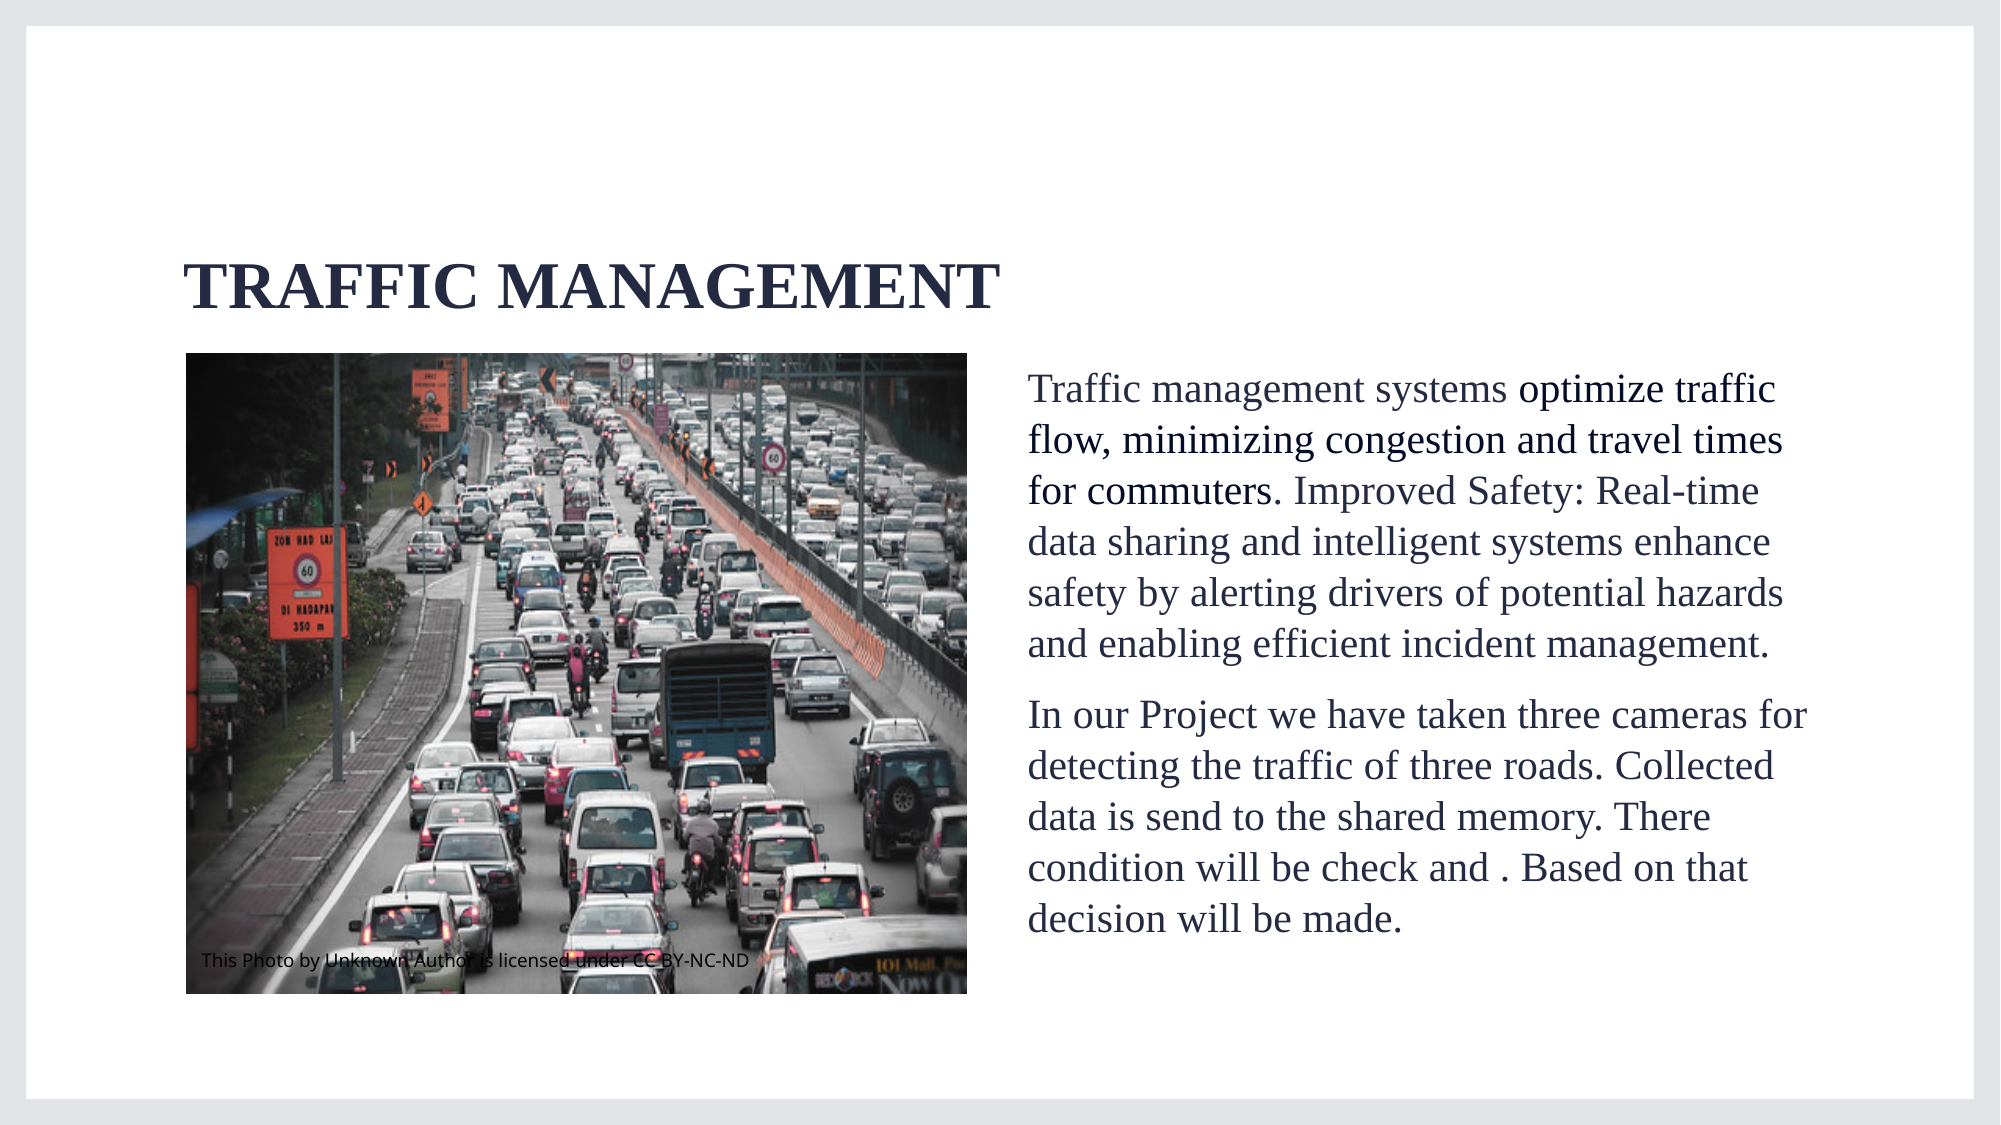

# TRAFFIC MANAGEMENT
Traffic management systems optimize traffic flow, minimizing congestion and travel times for commuters. Improved Safety: Real-time data sharing and intelligent systems enhance safety by alerting drivers of potential hazards and enabling efficient incident management.
In our Project we have taken three cameras for detecting the traffic of three roads. Collected data is send to the shared memory. There condition will be check and . Based on that decision will be made.
This Photo by Unknown Author is licensed under CC BY-NC-ND